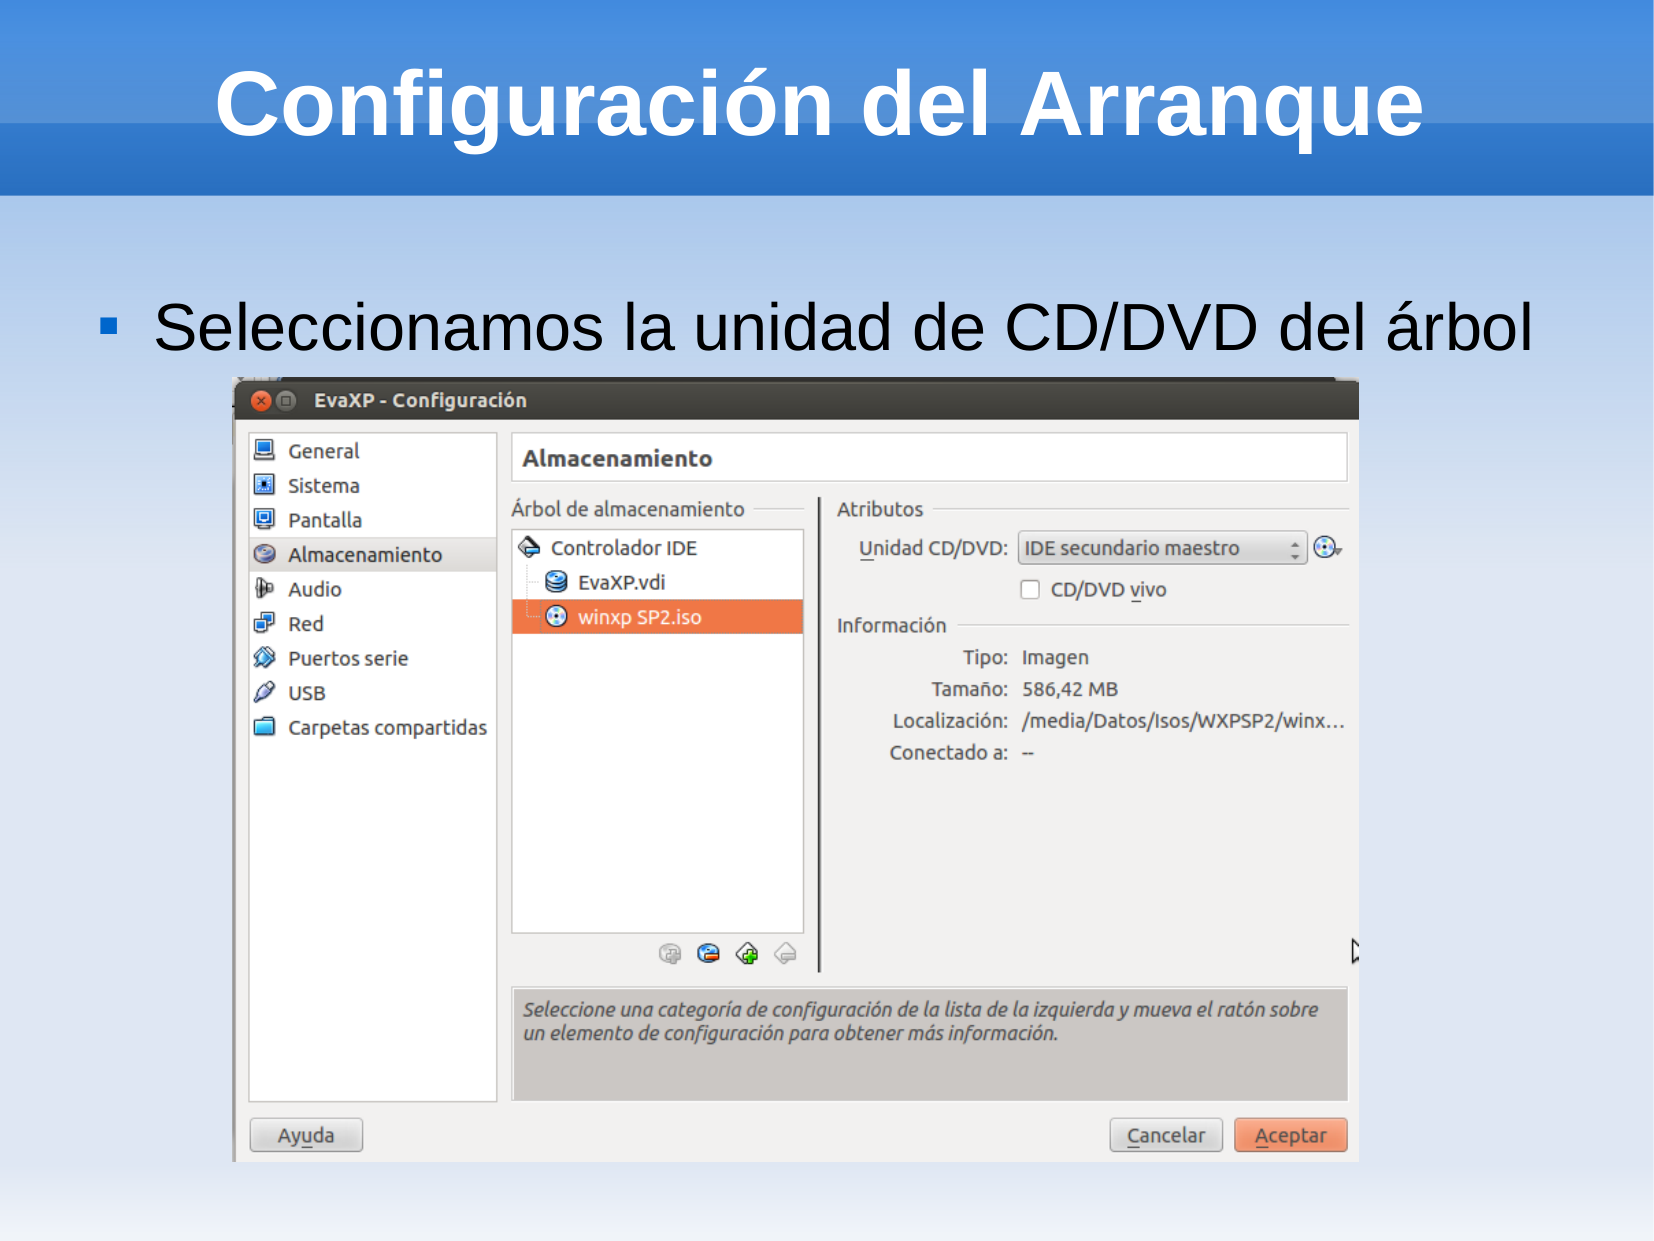

# Configuración del Arranque
Seleccionamos la unidad de CD/DVD del árbol